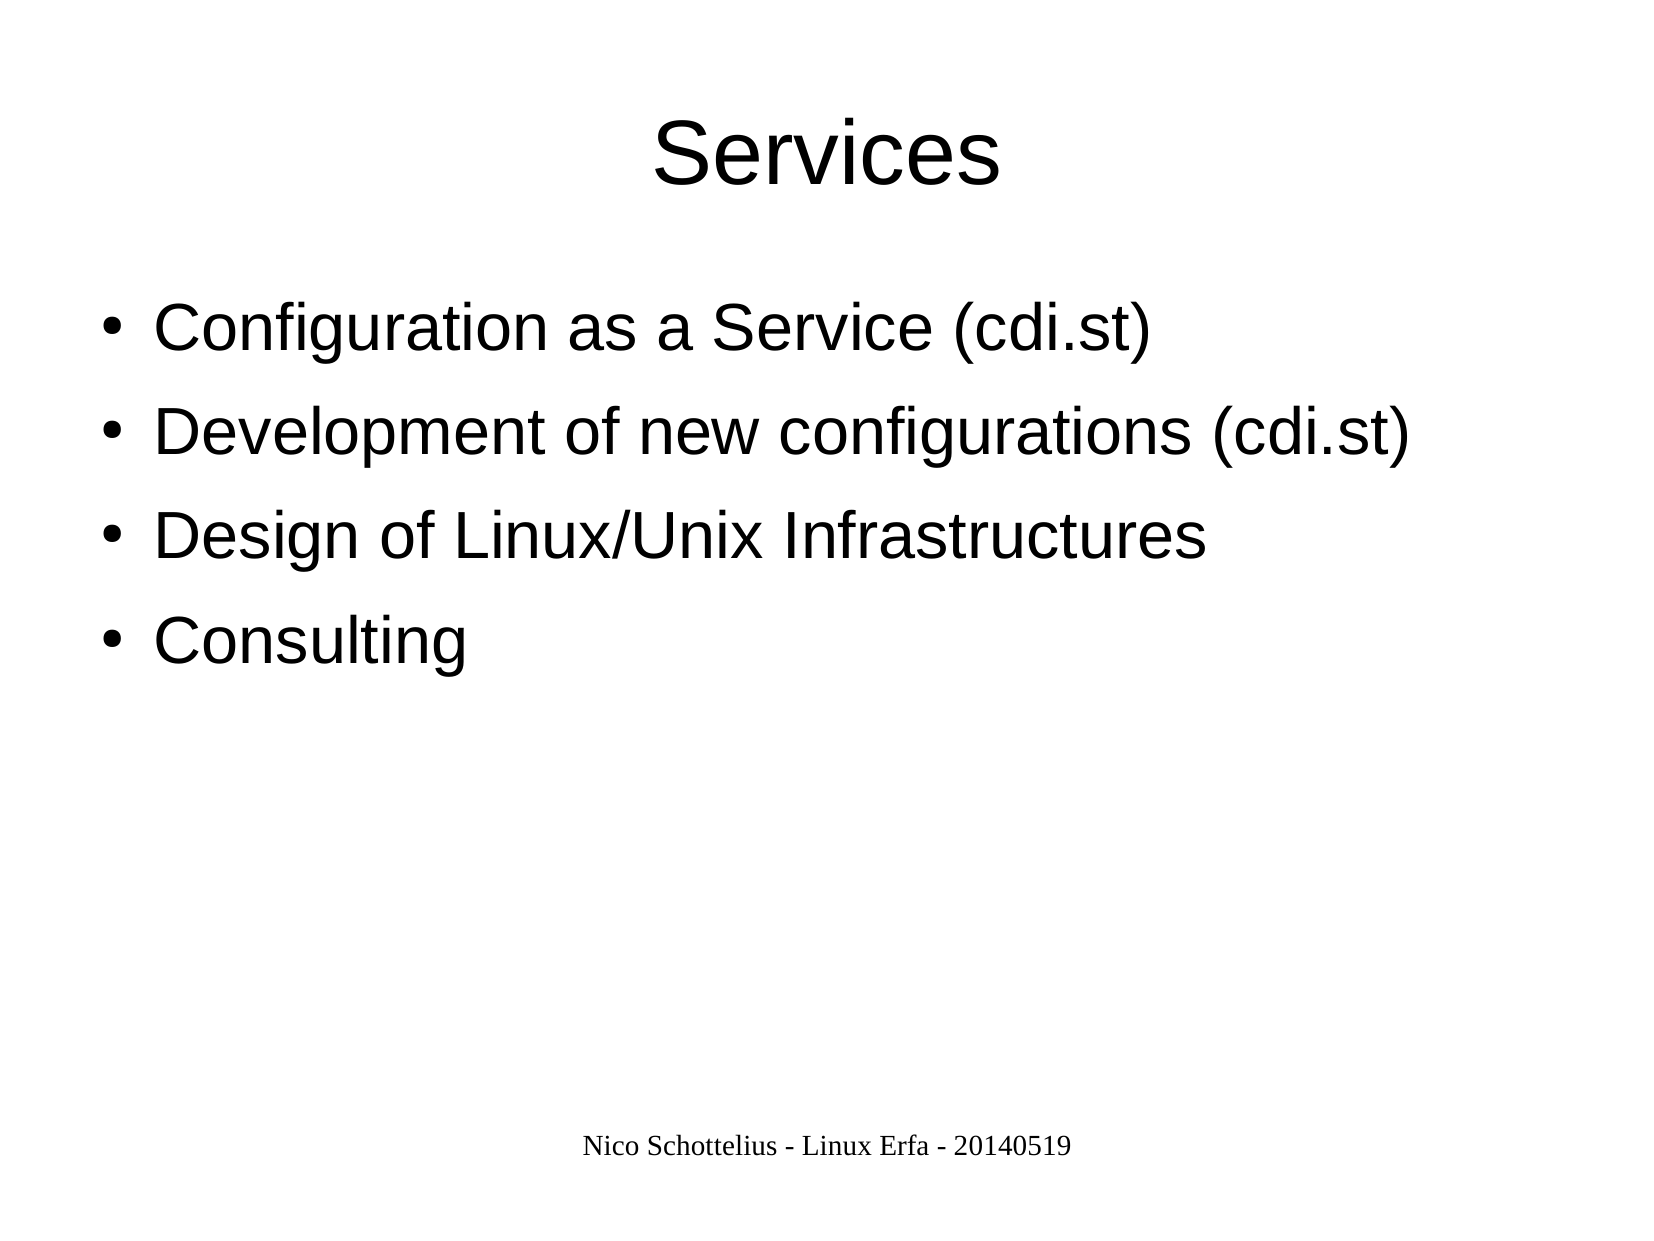

# Services
Configuration as a Service (cdi.st)
Development of new configurations (cdi.st)
Design of Linux/Unix Infrastructures
Consulting
Nico Schottelius - Linux Erfa - 20140519